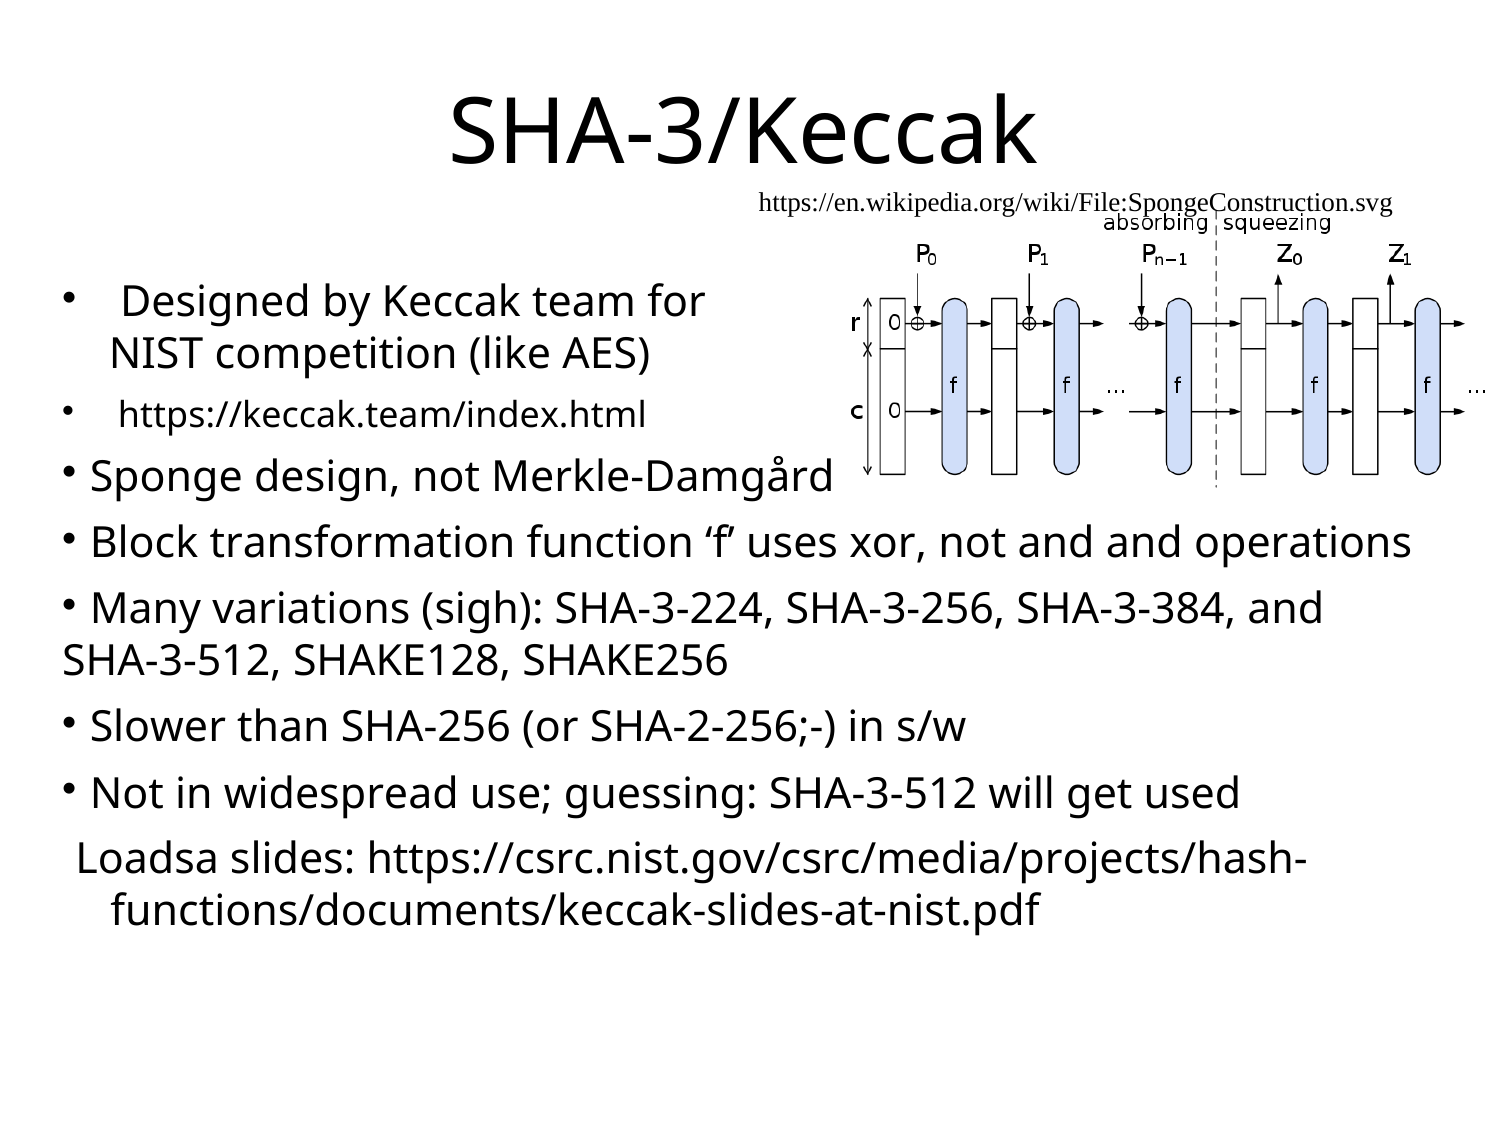

# SHA-3/Keccak
https://en.wikipedia.org/wiki/File:SpongeConstruction.svg
 Designed by Keccak team for
NIST competition (like AES)
 https://keccak.team/index.html
 Sponge design, not Merkle-Damgård
 Block transformation function ‘f’ uses xor, not and and operations
 Many variations (sigh): SHA-3-224, SHA-3-256, SHA-3-384, and SHA-3-512, SHAKE128, SHAKE256
 Slower than SHA-256 (or SHA-2-256;-) in s/w
 Not in widespread use; guessing: SHA-3-512 will get used
 Loadsa slides: https://csrc.nist.gov/csrc/media/projects/hash-functions/documents/keccak-slides-at-nist.pdf